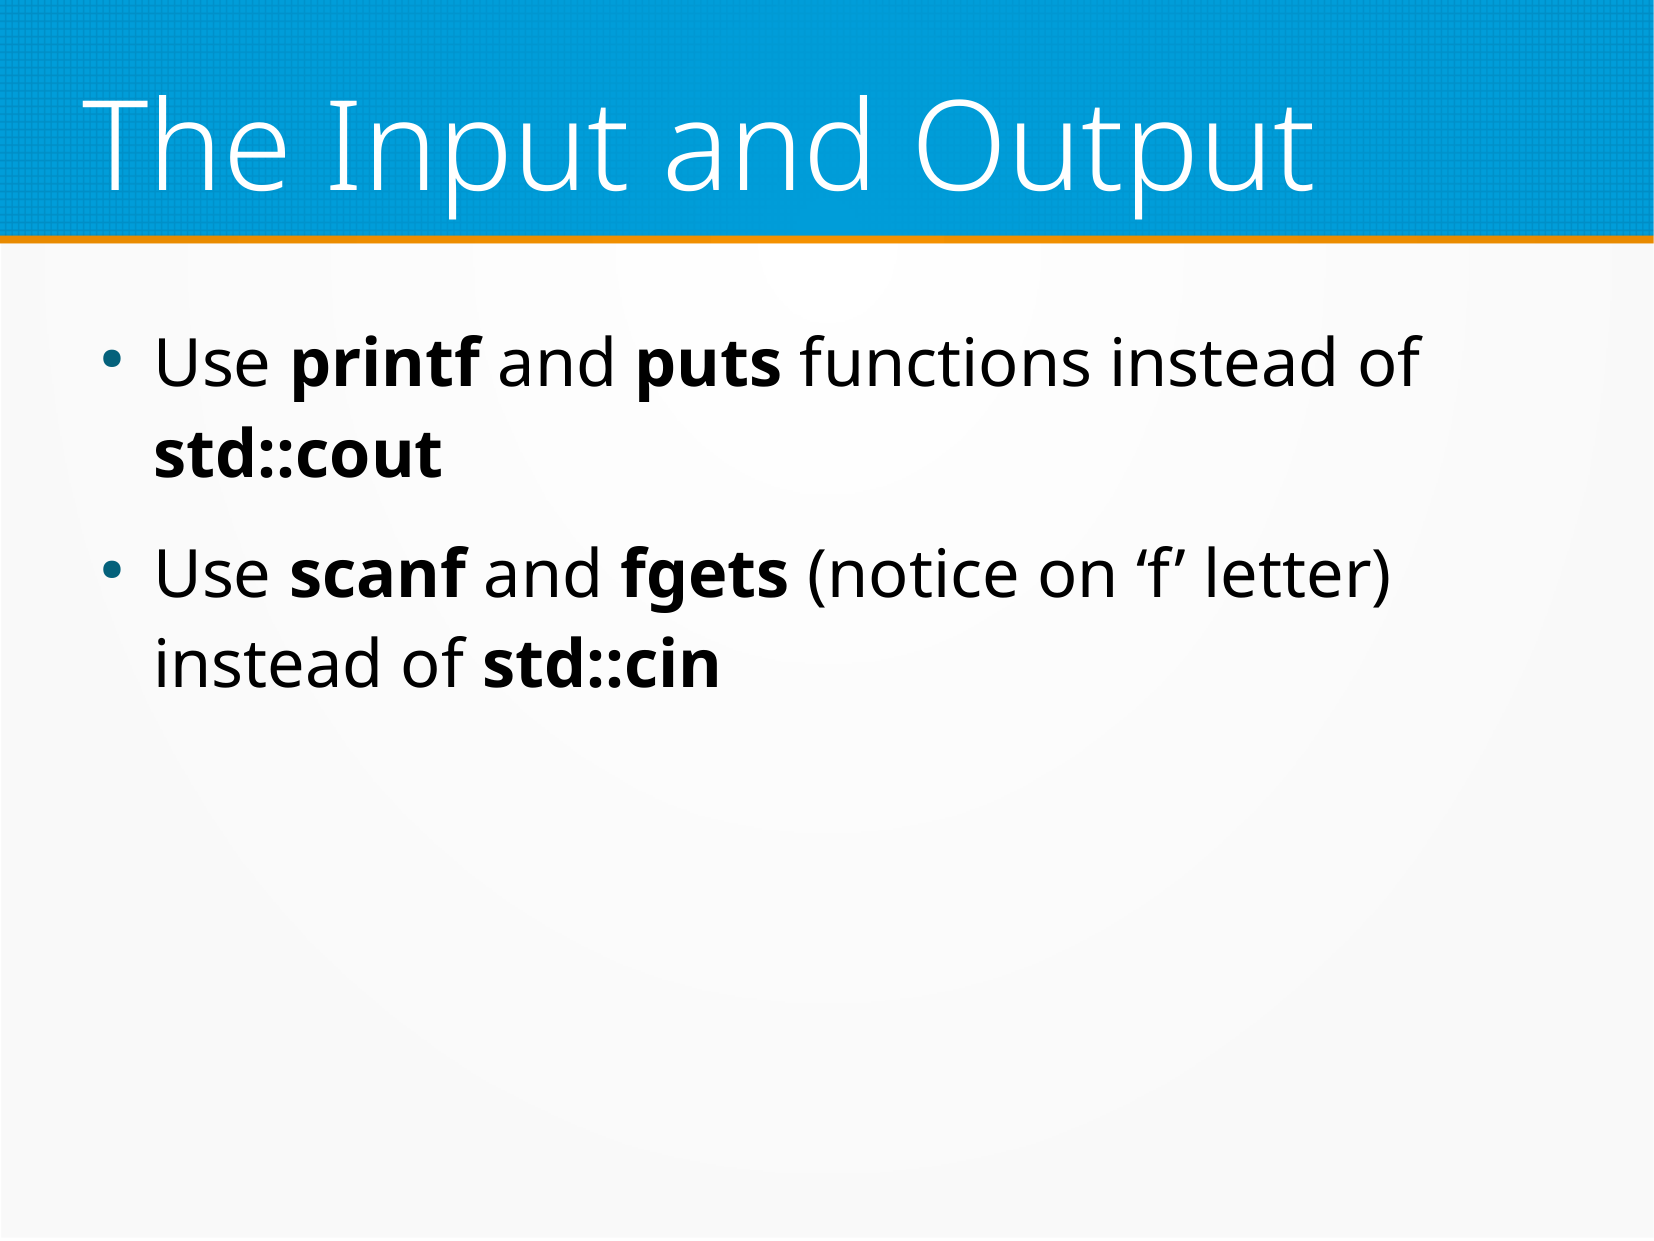

# The Input and Output
Use printf and puts functions instead of std::cout
Use scanf and fgets (notice on ‘f’ letter) instead of std::cin